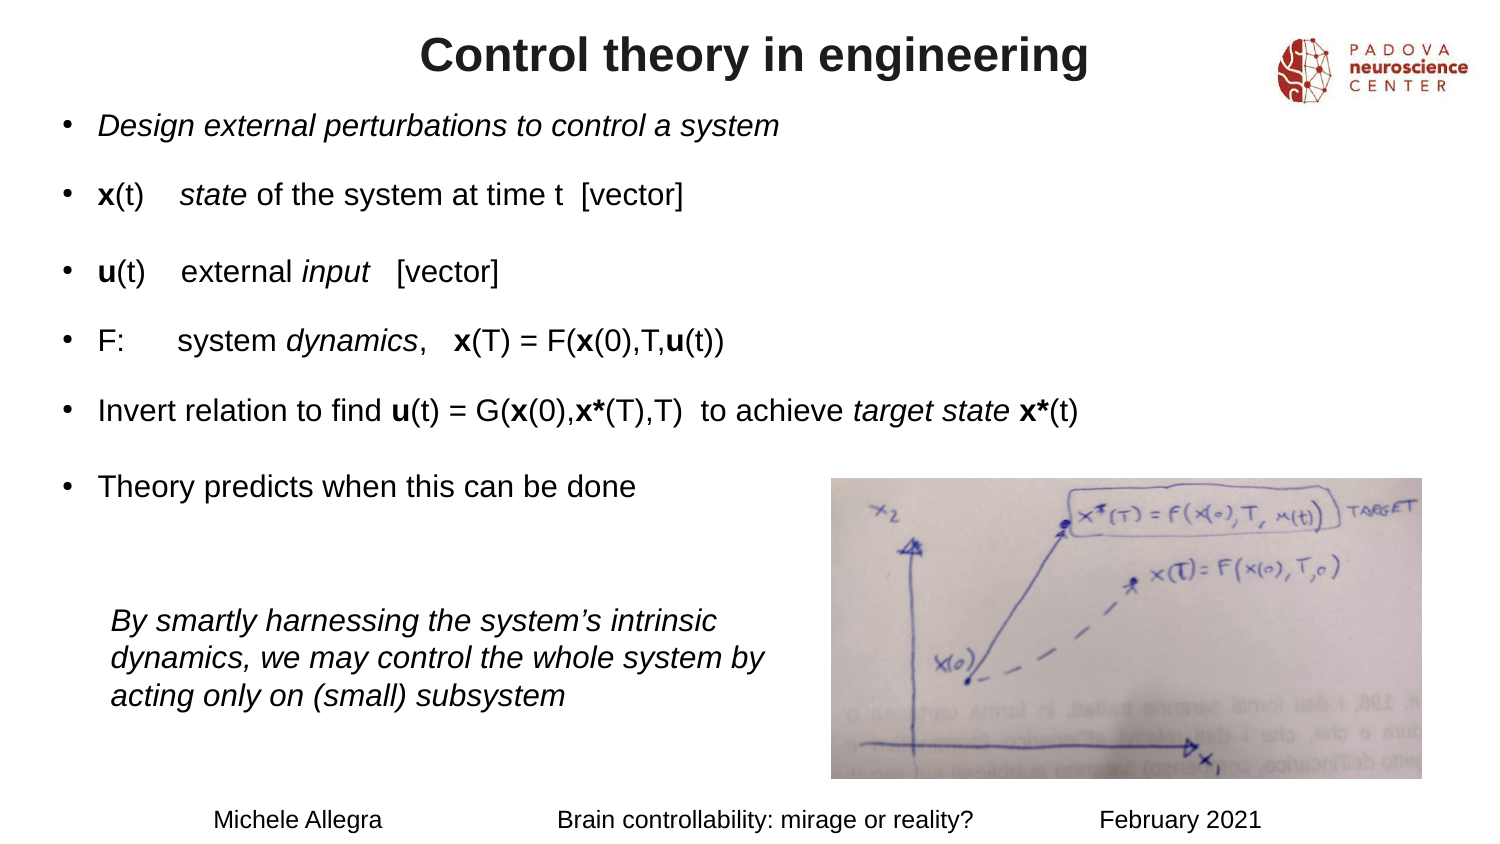

Control theory in engineering
Design external perturbations to control a system
x(t) state of the system at time t [vector]
u(t) external input [vector]
F: system dynamics, x(T) = F(x(0),T,u(t))
Invert relation to find u(t) = G(x(0),x*(T),T) to achieve target state x*(t)
Theory predicts when this can be done
By smartly harnessing the system’s intrinsic dynamics, we may control the whole system by acting only on (small) subsystem
Michele Allegra Brain controllability: mirage or reality? February 2021